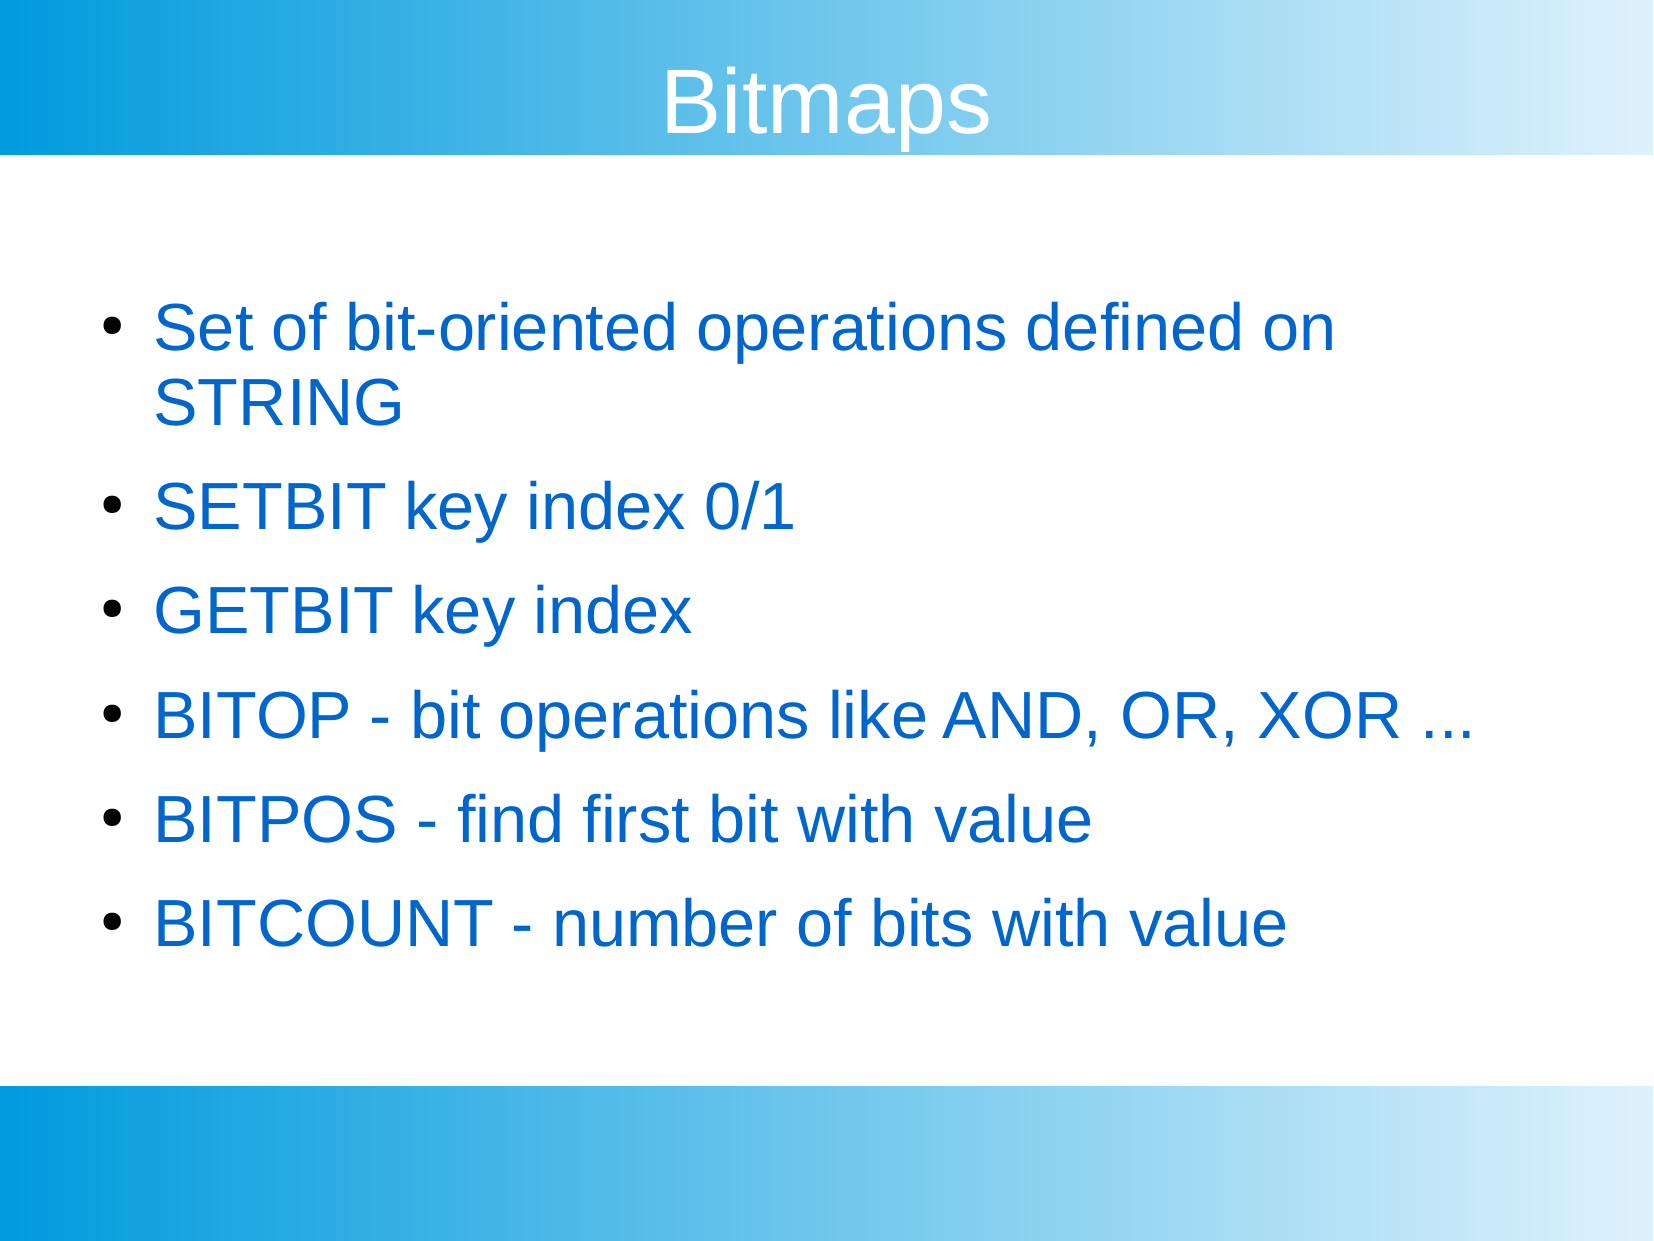

# Bitmaps
Set of bit-oriented operations defined on STRING
SETBIT key index 0/1
GETBIT key index
BITOP - bit operations like AND, OR, XOR ...
BITPOS - find first bit with value
BITCOUNT - number of bits with value